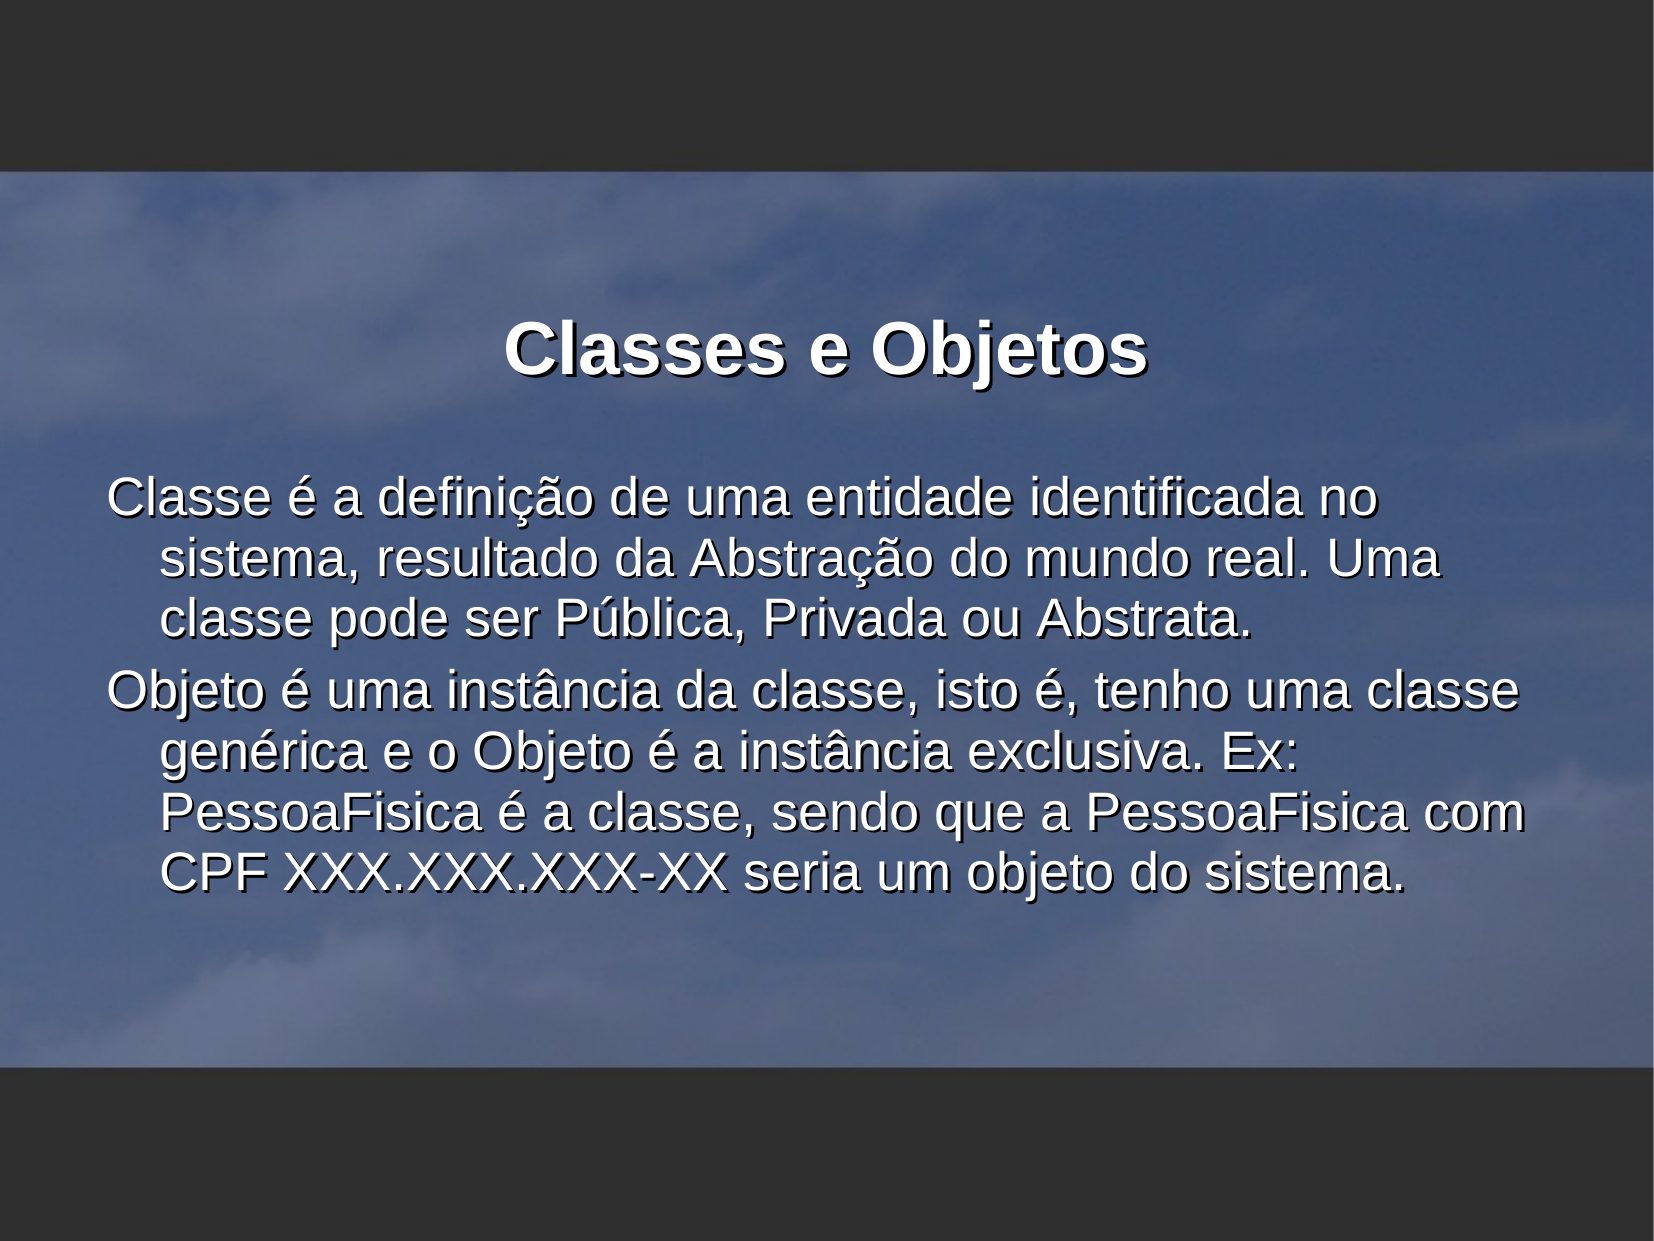

# Classes e Objetos
Classe é a definição de uma entidade identificada no sistema, resultado da Abstração do mundo real. Uma classe pode ser Pública, Privada ou Abstrata.
Objeto é uma instância da classe, isto é, tenho uma classe genérica e o Objeto é a instância exclusiva. Ex: PessoaFisica é a classe, sendo que a PessoaFisica com CPF XXX.XXX.XXX-XX seria um objeto do sistema.